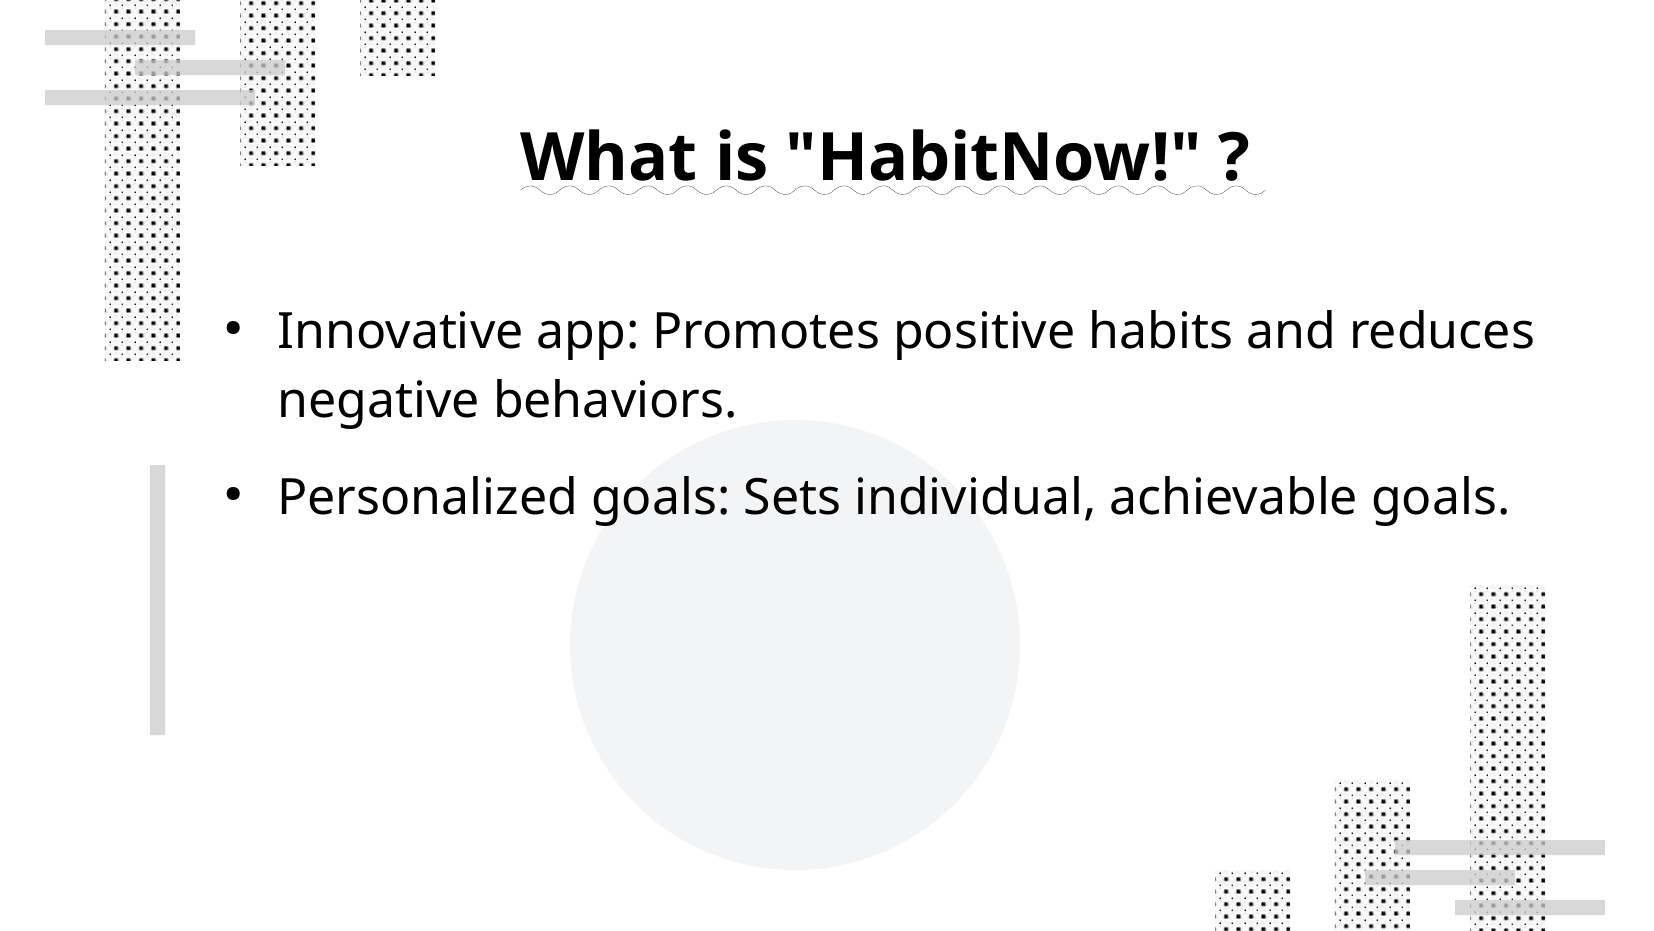

# What is "HabitNow!" ?
Innovative app: Promotes positive habits and reduces negative behaviors.
Personalized goals: Sets individual, achievable goals.